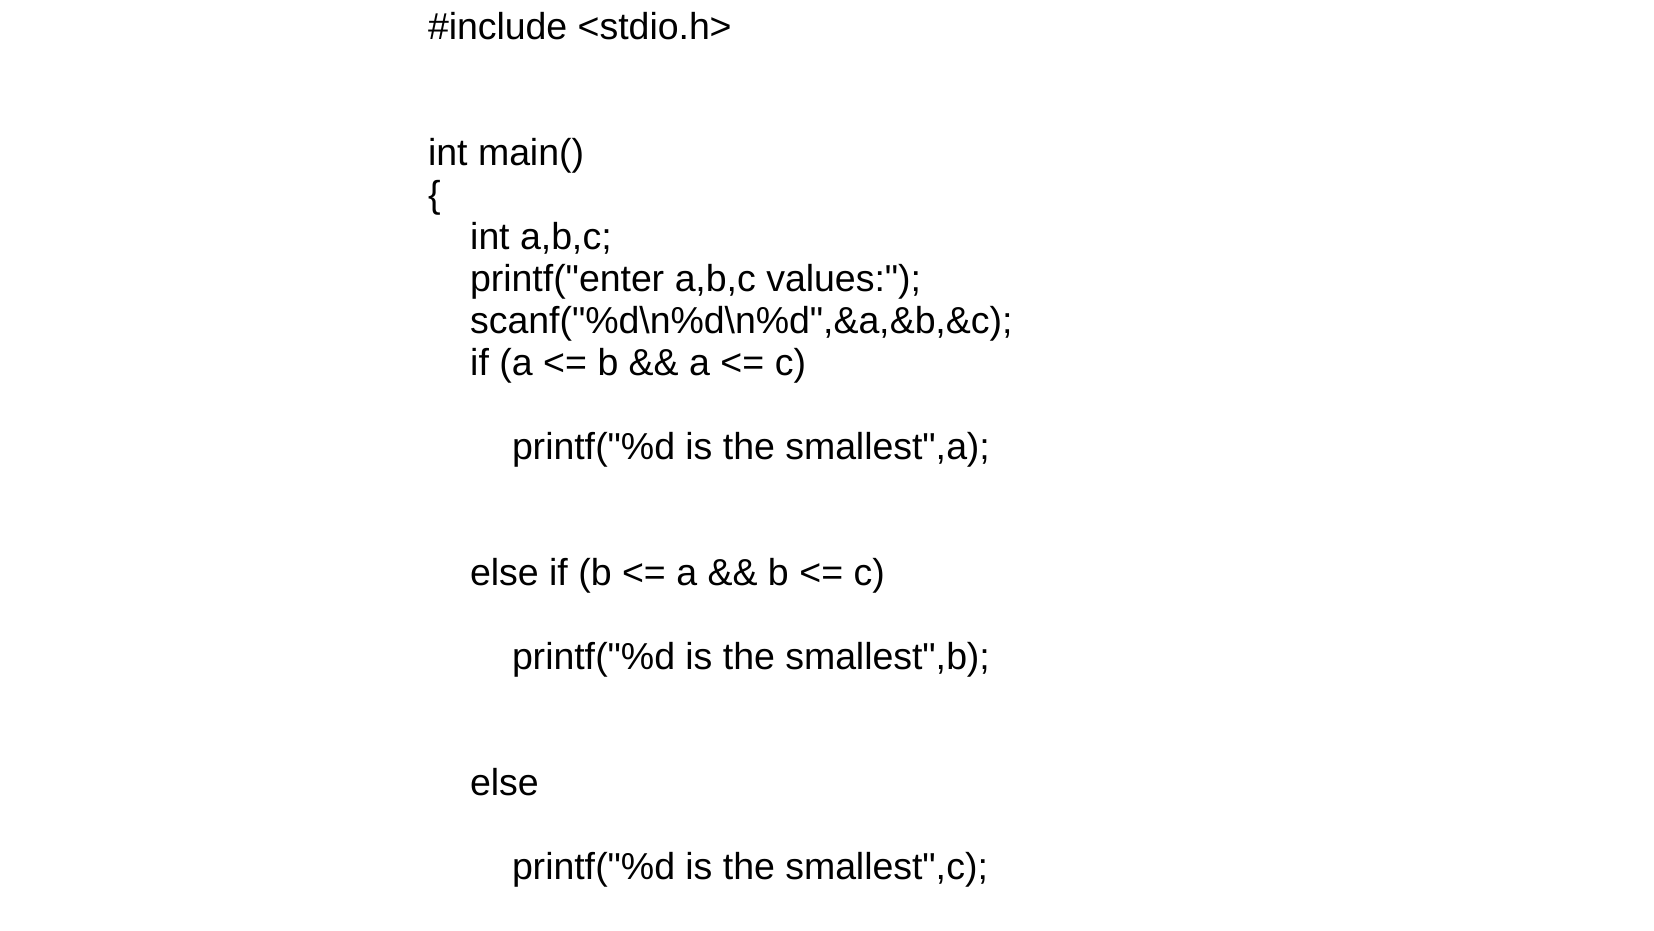

// the smallest of three elements
#include <stdio.h>
int main()
{
 int a,b,c;
 printf("enter a,b,c values:");
 scanf("%d\n%d\n%d",&a,&b,&c);
 if (a <= b && a <= c)
 printf("%d is the smallest",a);
 else if (b <= a && b <= c)
 printf("%d is the smallest",b);
 else
 printf("%d is the smallest",c);
 return 0;
}